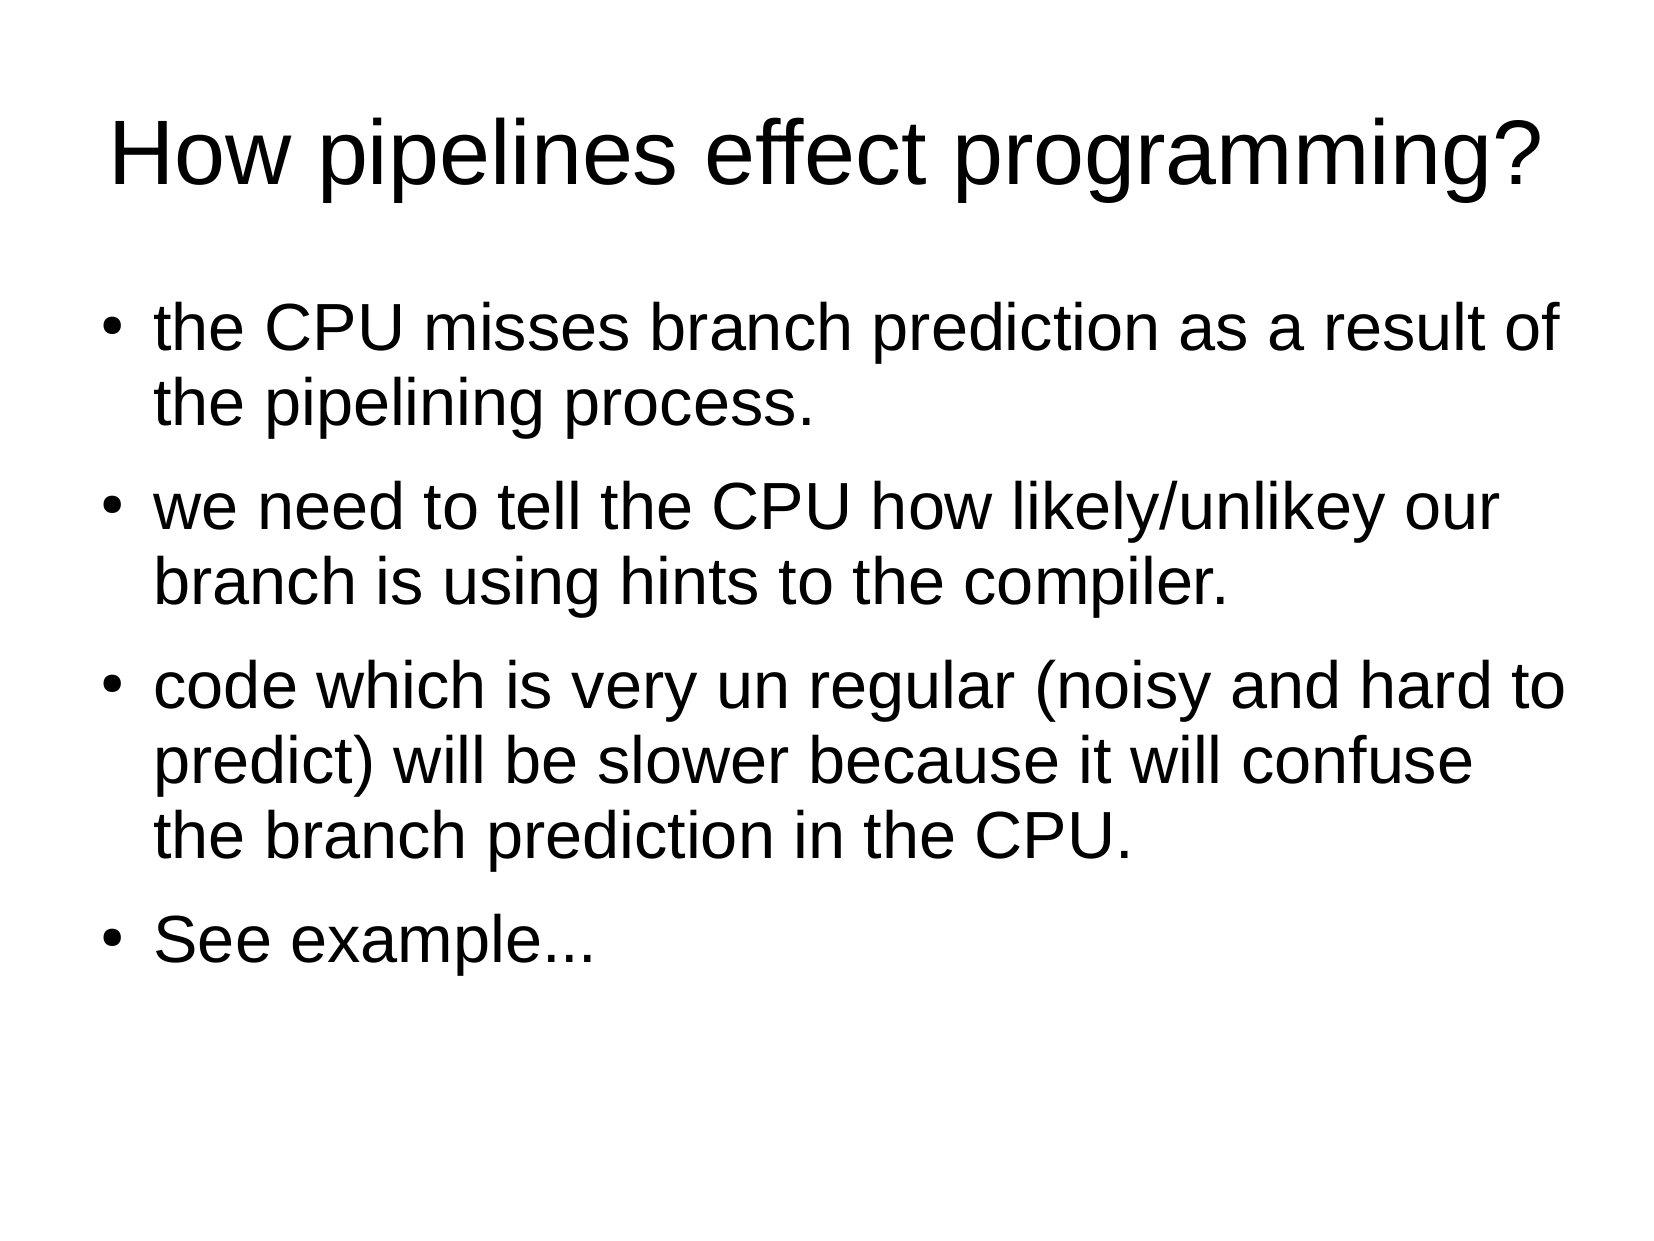

# How pipelines effect programming?
the CPU misses branch prediction as a result of the pipelining process.
we need to tell the CPU how likely/unlikey our branch is using hints to the compiler.
code which is very un regular (noisy and hard to predict) will be slower because it will confuse the branch prediction in the CPU.
See example...